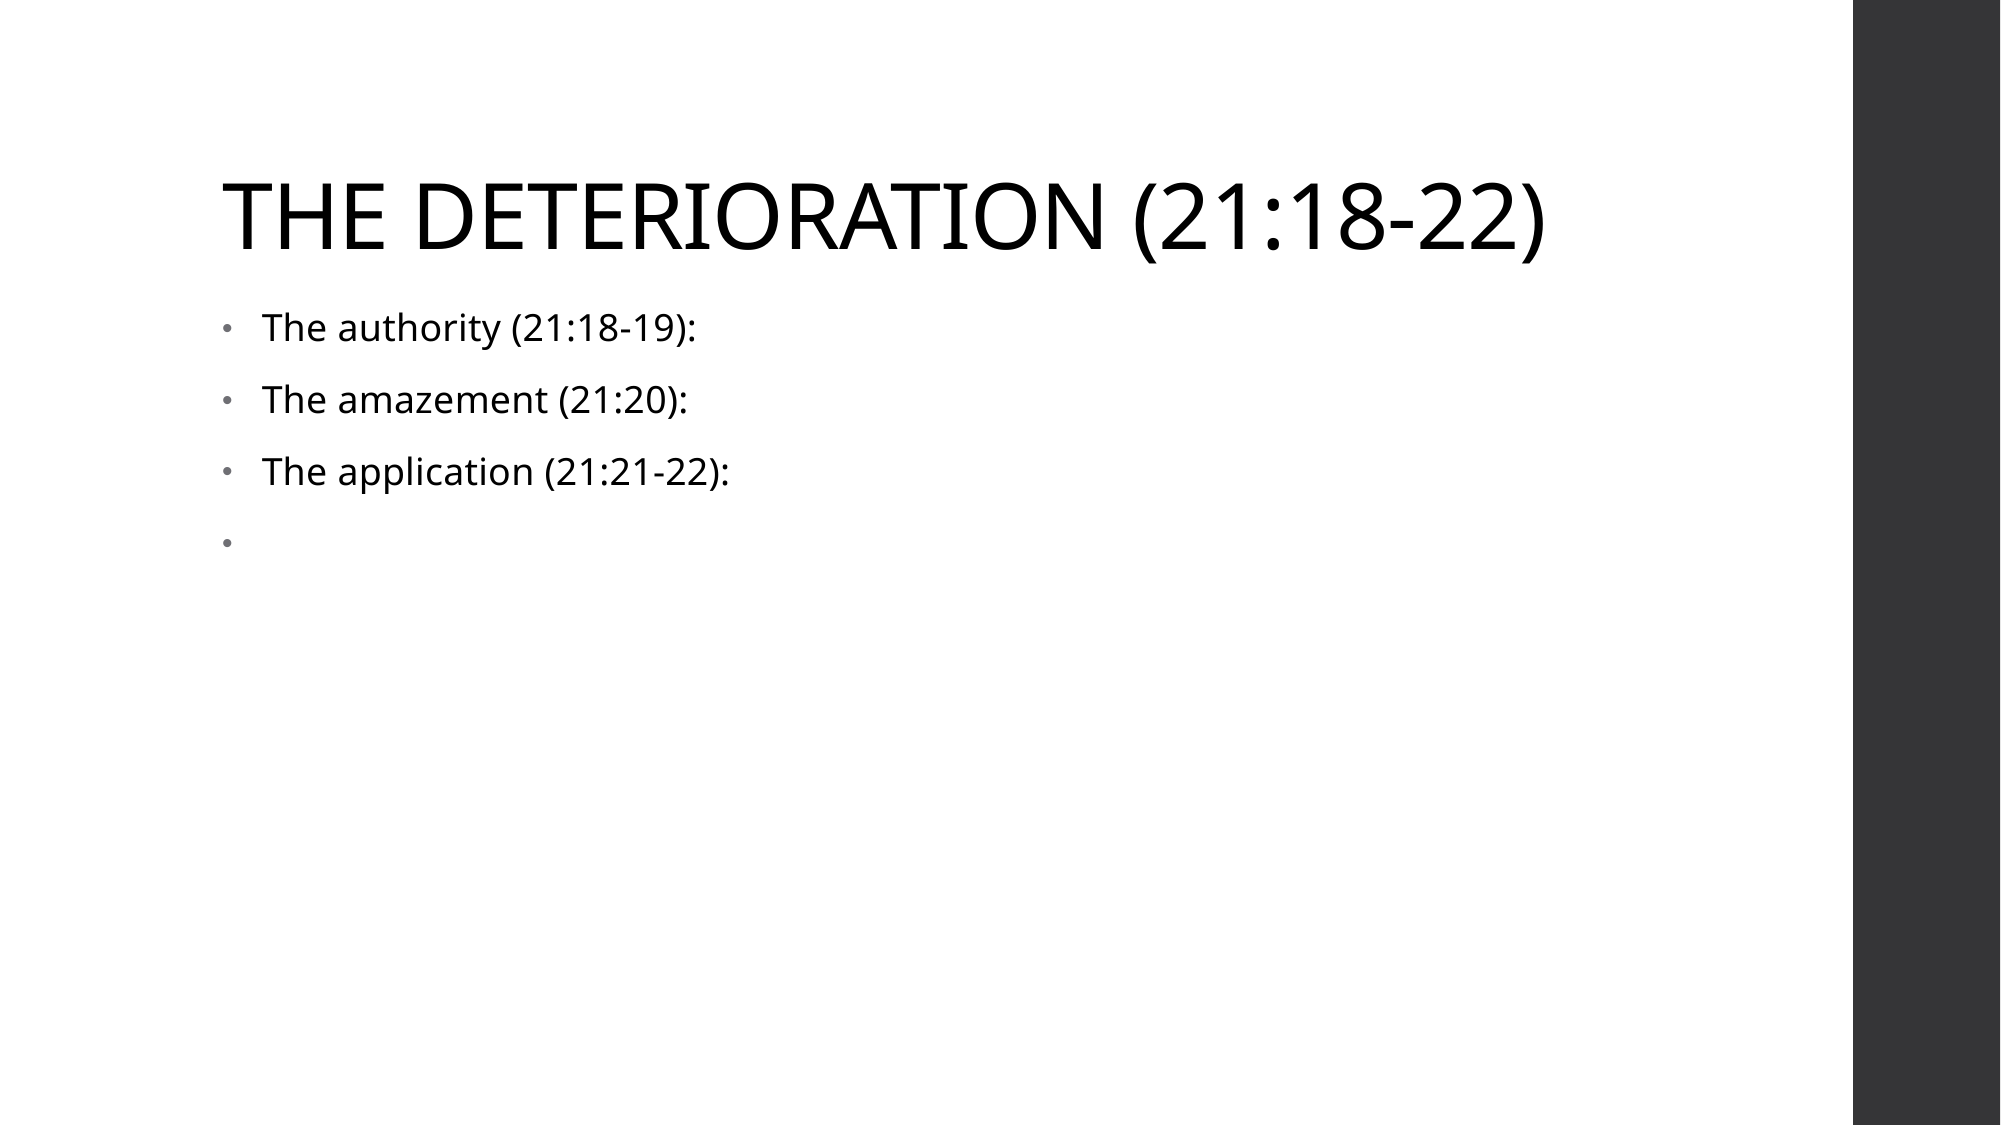

# THE DETERIORATION (21:18-22)
 The authority (21:18-19):
 The amazement (21:20):
 The application (21:21-22):